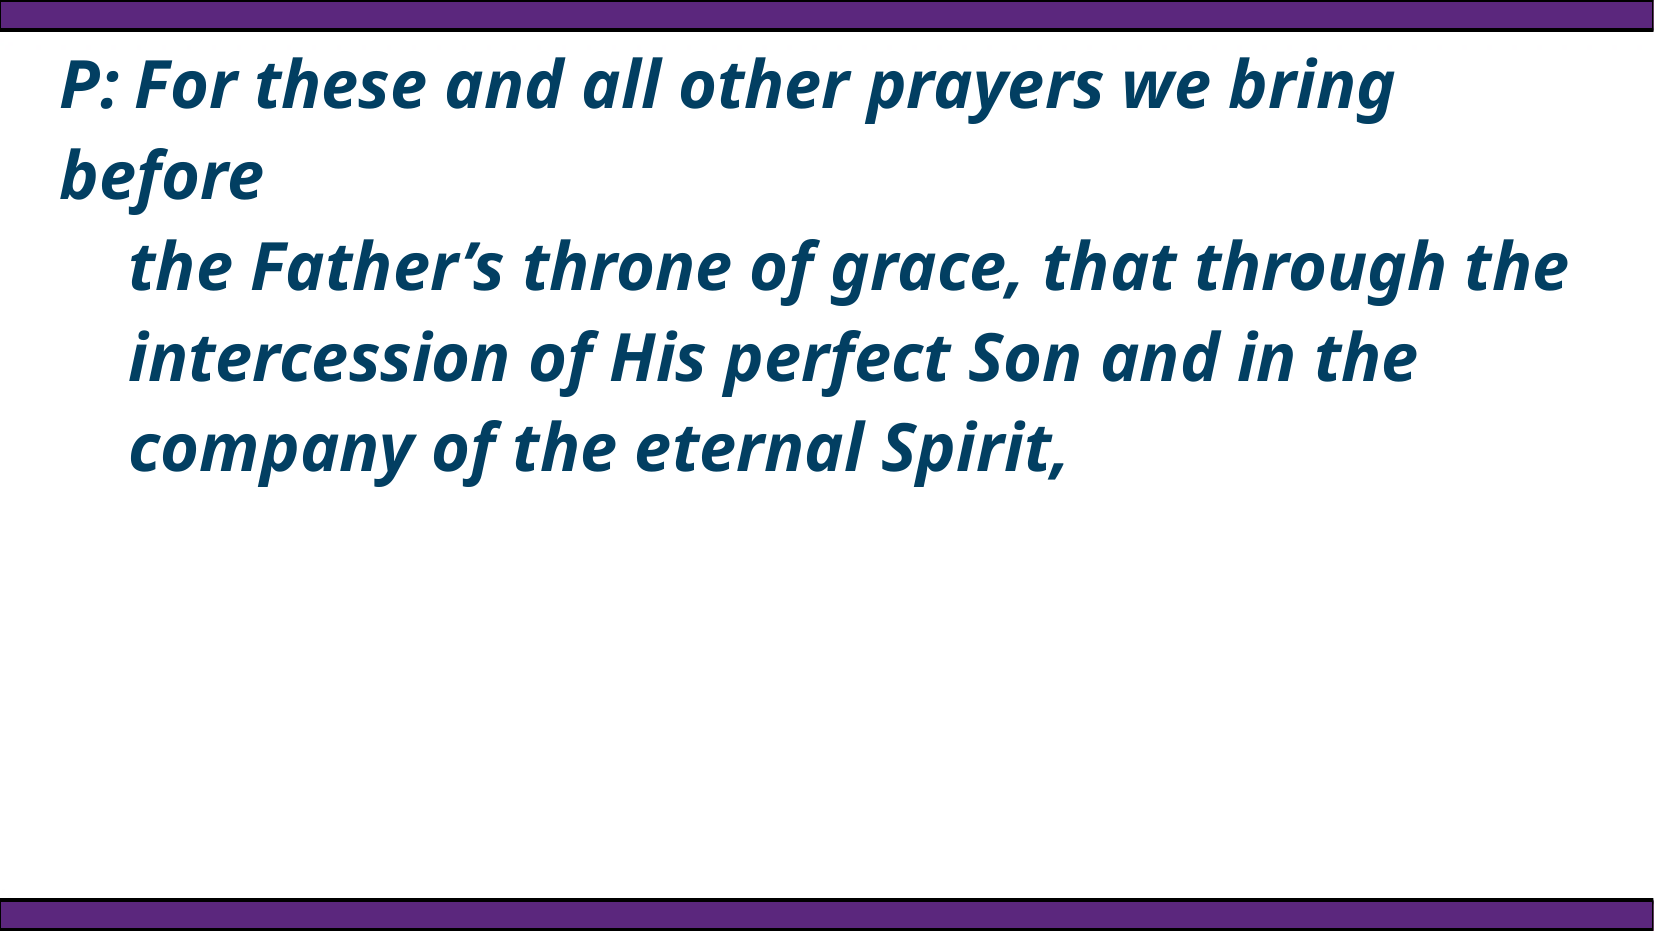

P:	For these and all other prayers we bring before
 the Father’s throne of grace, that through the
 intercession of His perfect Son and in the
 company of the eternal Spirit,